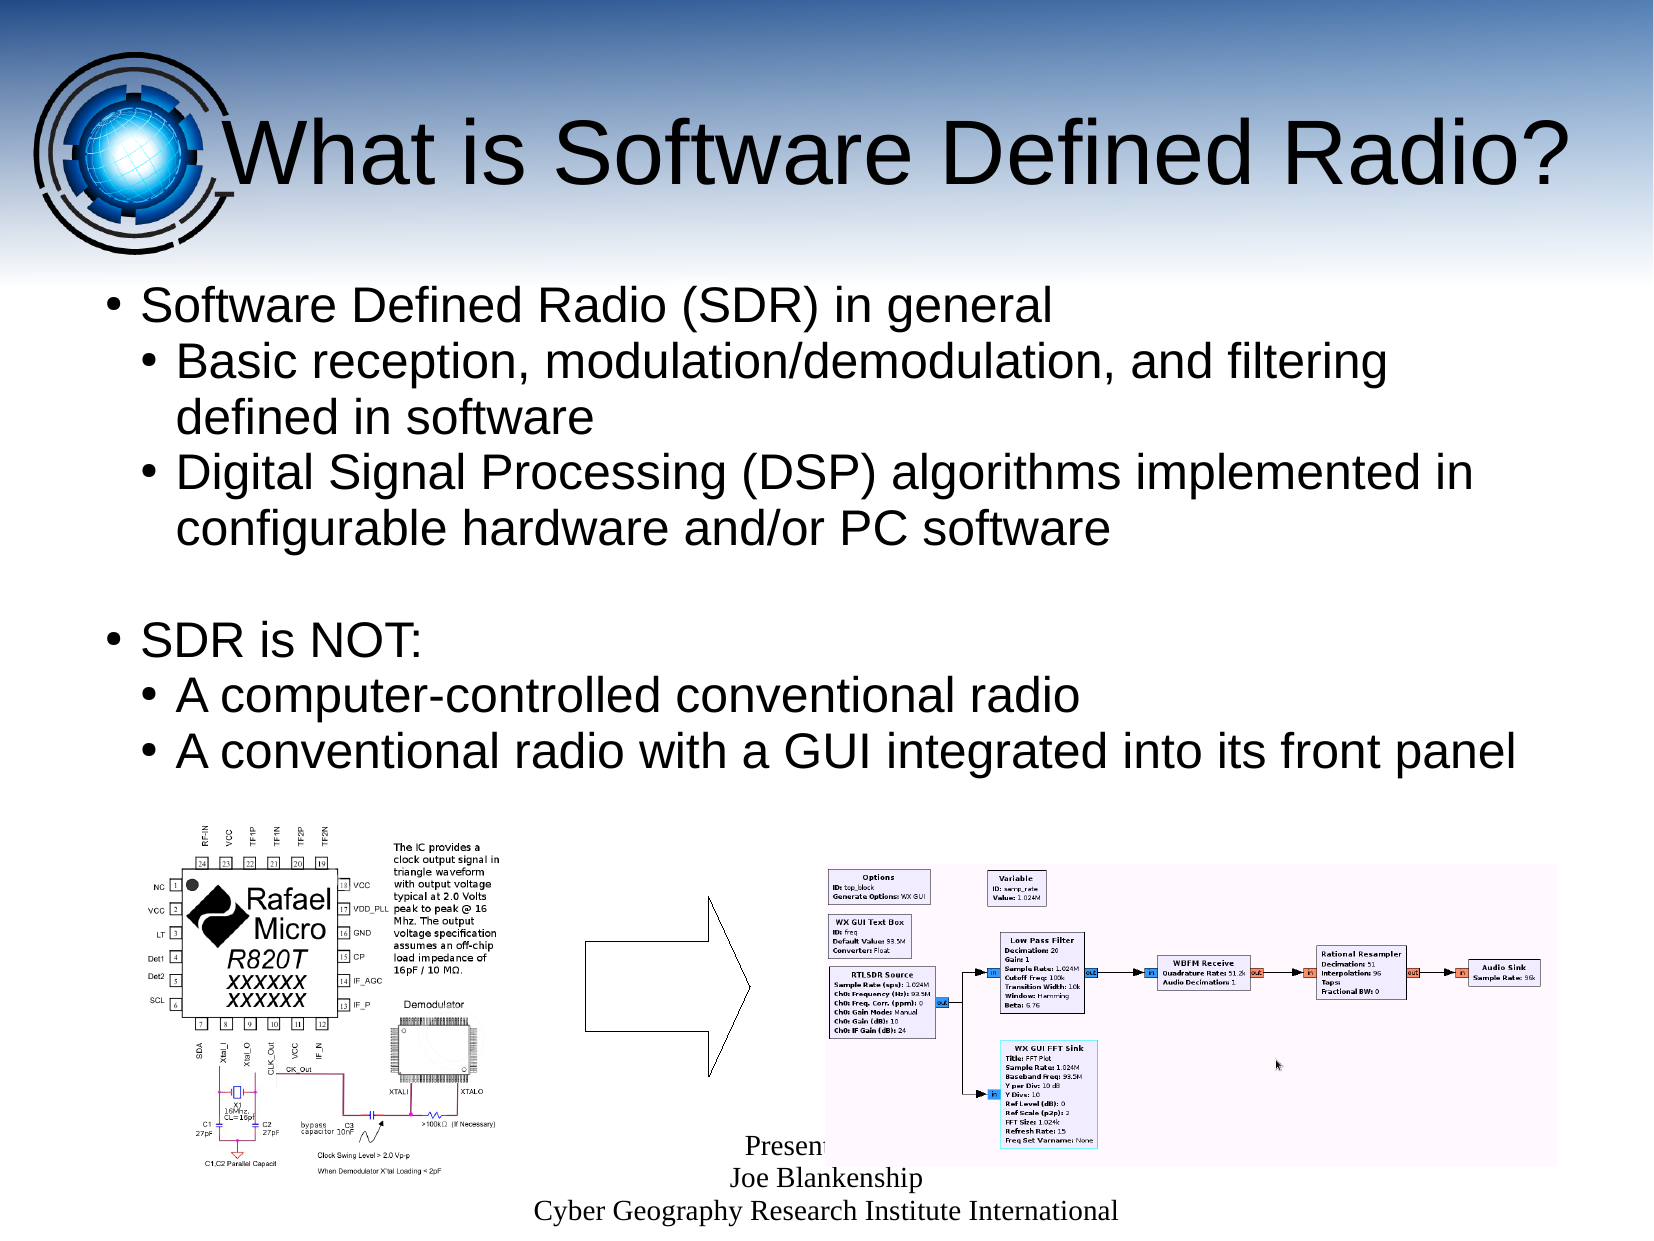

# What is Software Defined Radio?
Software Defined Radio (SDR) in general
Basic reception, modulation/demodulation, and filtering defined in software
Digital Signal Processing (DSP) algorithms implemented in configurable hardware and/or PC software
SDR is NOT:
A computer-controlled conventional radio
A conventional radio with a GUI integrated into its front panel